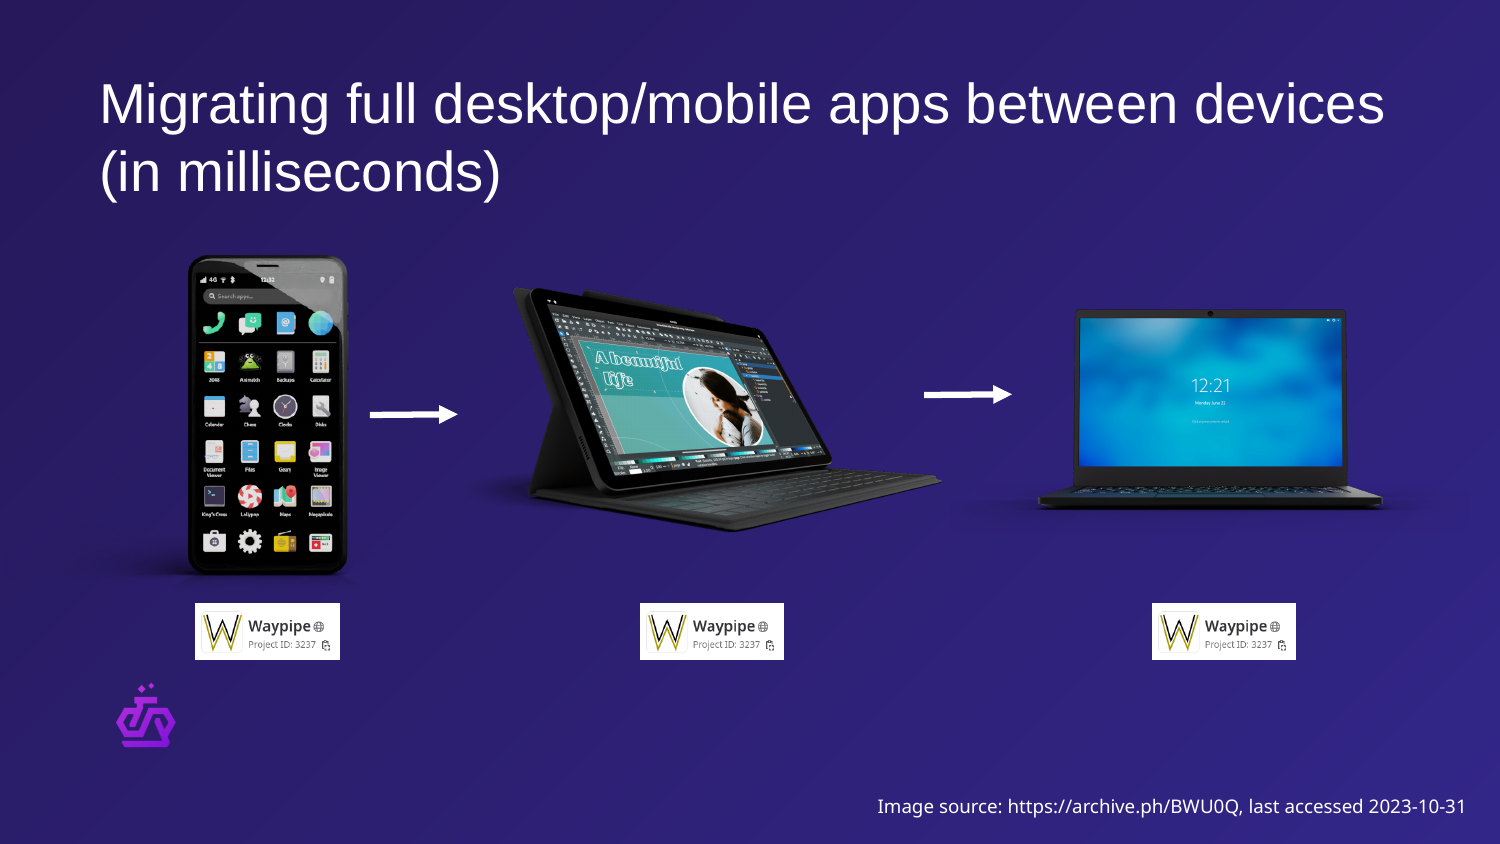

Migrating full desktop/mobile apps between devices (in milliseconds)
Image source: https://archive.ph/BWU0Q, last accessed 2023-10-31